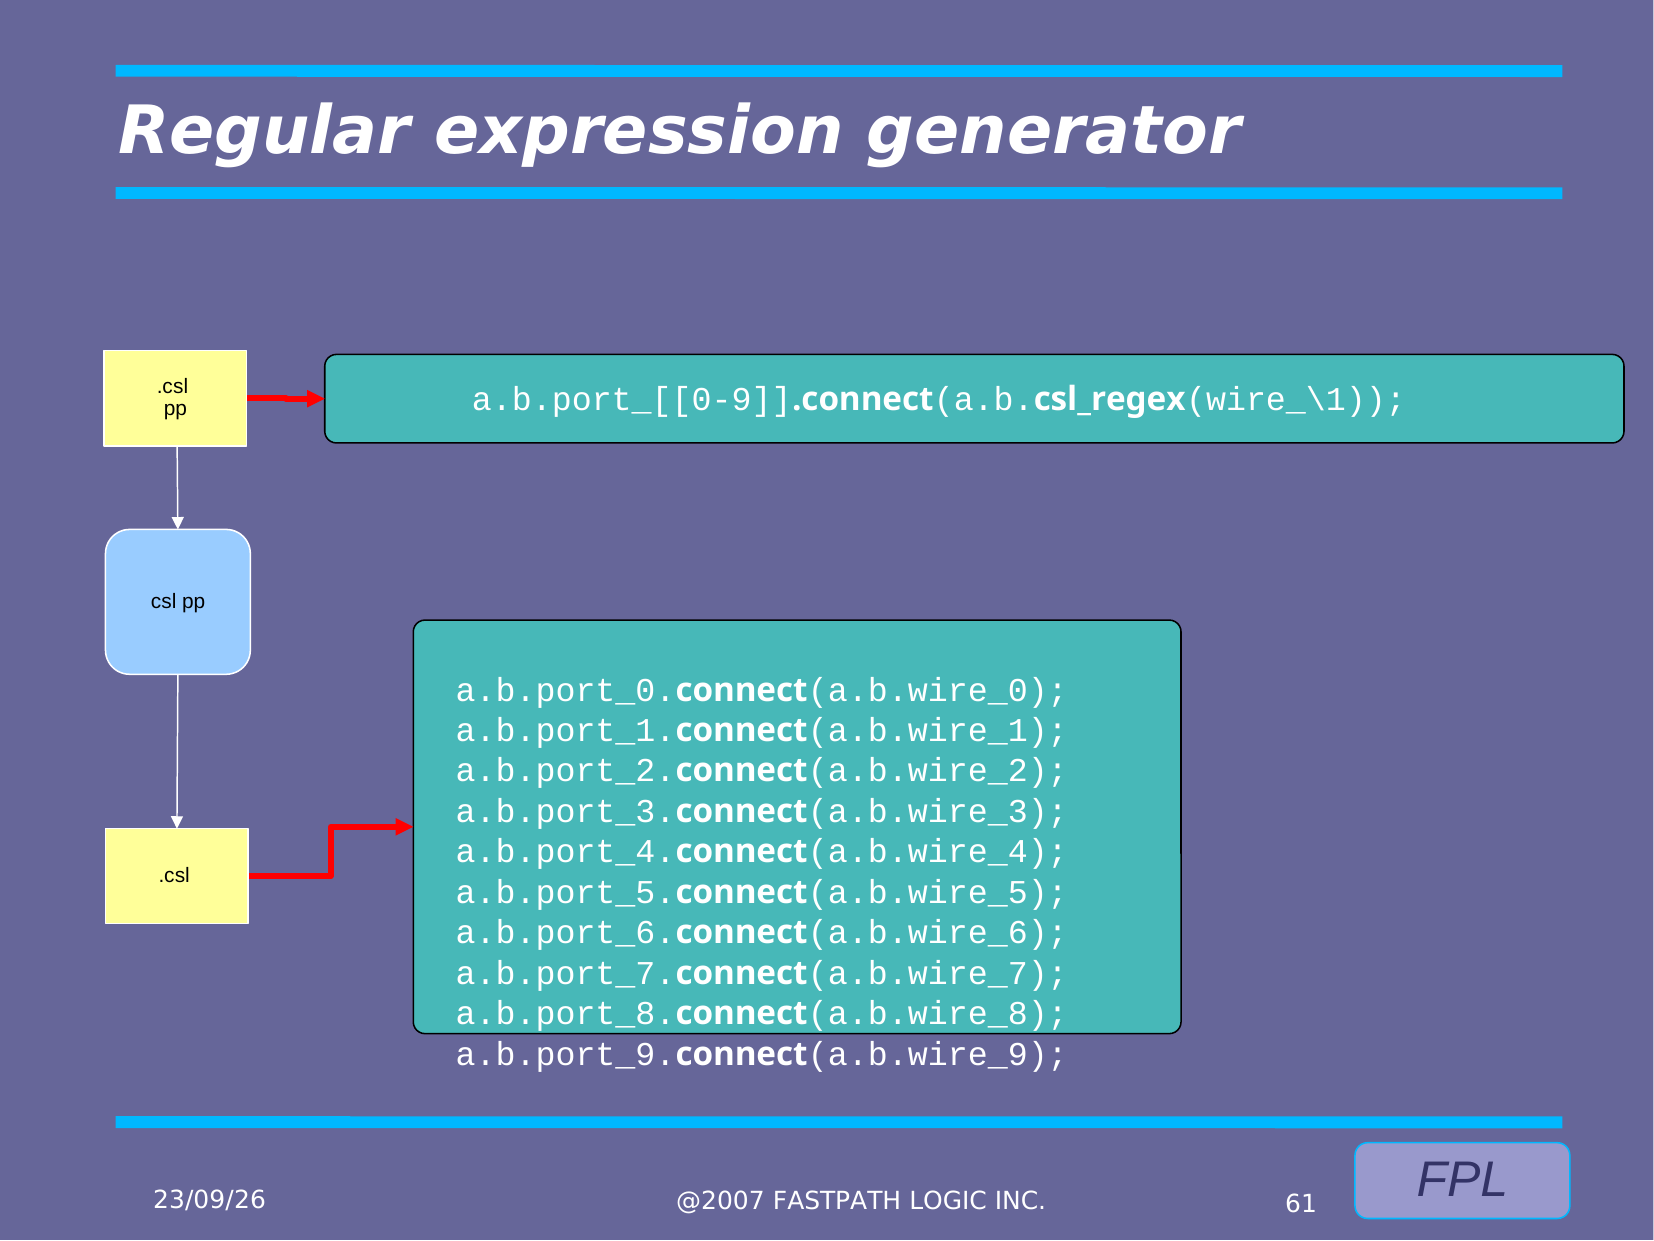

# Regular expression generator
.csl
pp
a.b.port_[[0-9]].connect(a.b.csl_regex(wire_\1));
csl pp
a.b.port_0.connect(a.b.wire_0);
a.b.port_1.connect(a.b.wire_1);
a.b.port_2.connect(a.b.wire_2);
a.b.port_3.connect(a.b.wire_3);
a.b.port_4.connect(a.b.wire_4);
a.b.port_5.connect(a.b.wire_5);
a.b.port_6.connect(a.b.wire_6);
a.b.port_7.connect(a.b.wire_7);
a.b.port_8.connect(a.b.wire_8);
a.b.port_9.connect(a.b.wire_9);
.csl
61